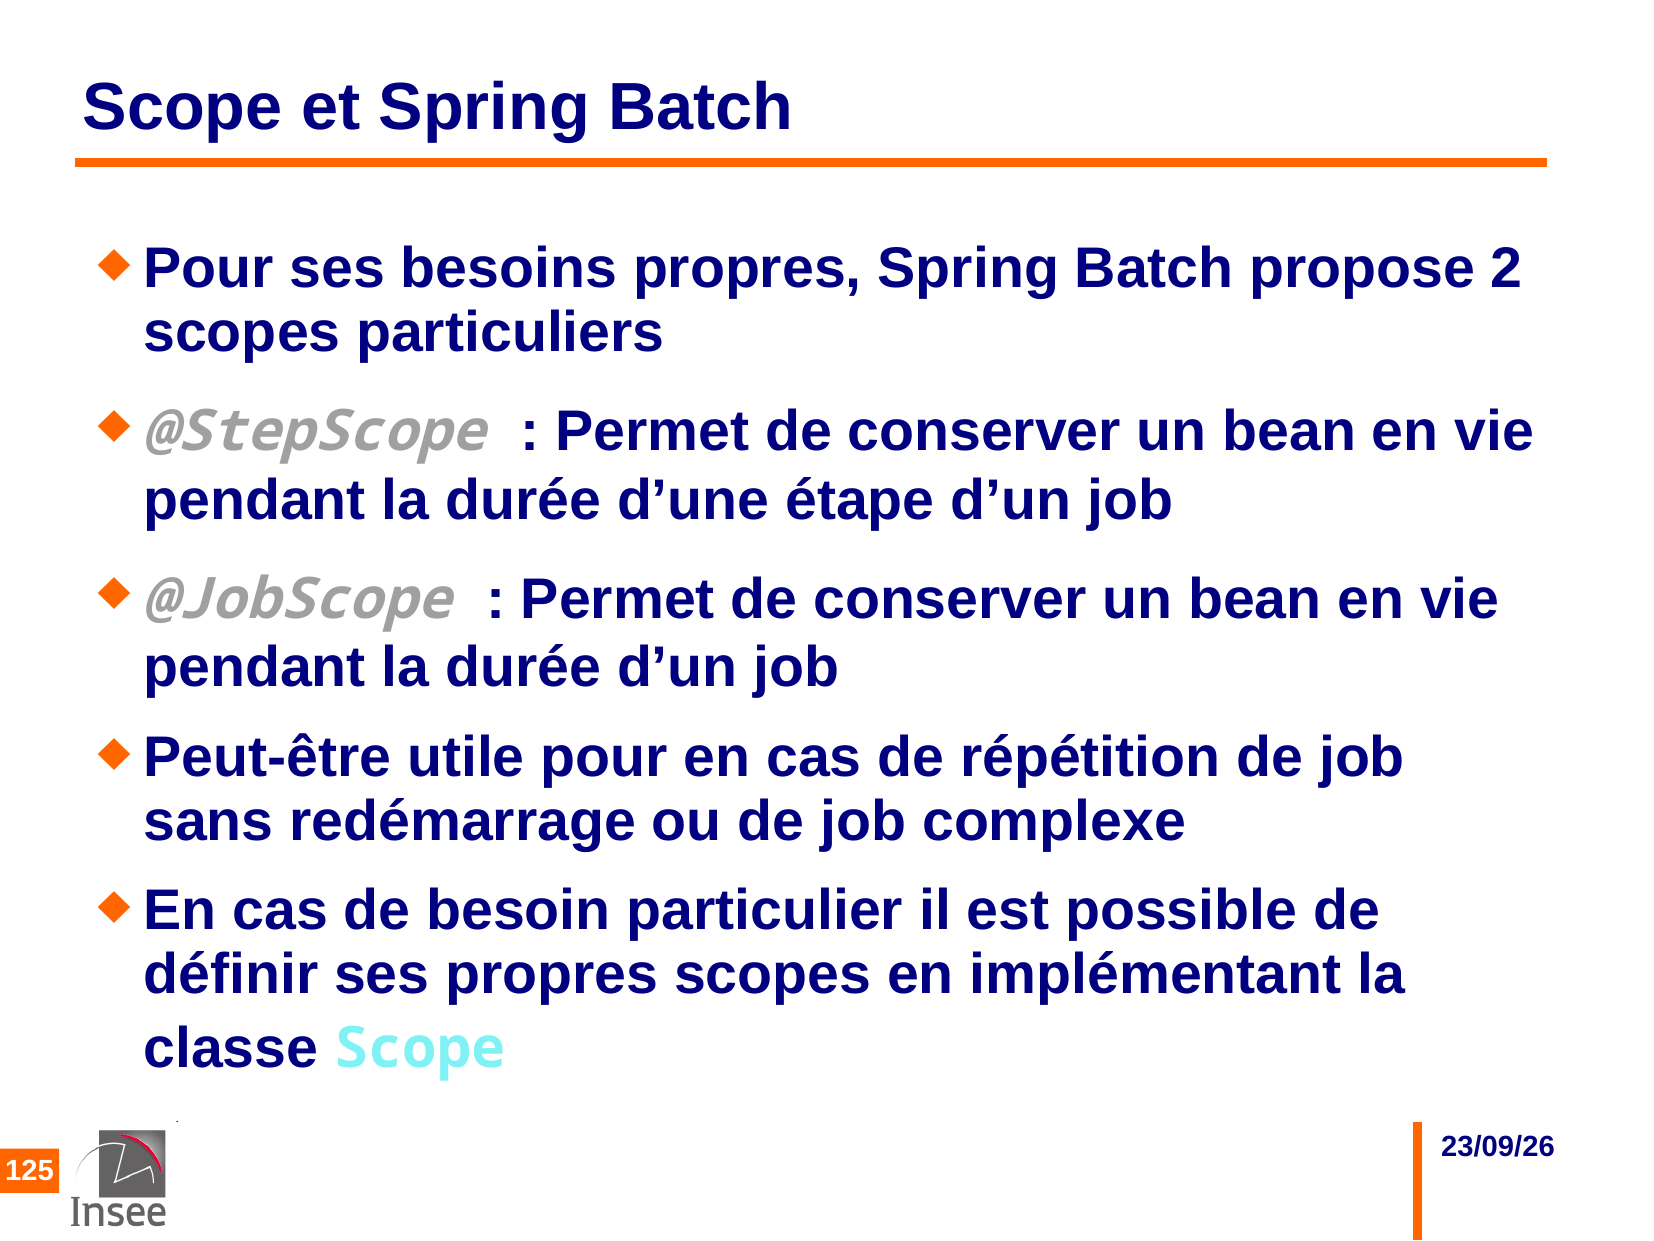

# Scope et Spring Batch
Pour ses besoins propres, Spring Batch propose 2 scopes particuliers
@StepScope : Permet de conserver un bean en vie pendant la durée d’une étape d’un job
@JobScope : Permet de conserver un bean en vie pendant la durée d’un job
Peut-être utile pour en cas de répétition de job sans redémarrage ou de job complexe
En cas de besoin particulier il est possible de définir ses propres scopes en implémentant la classe Scope
125